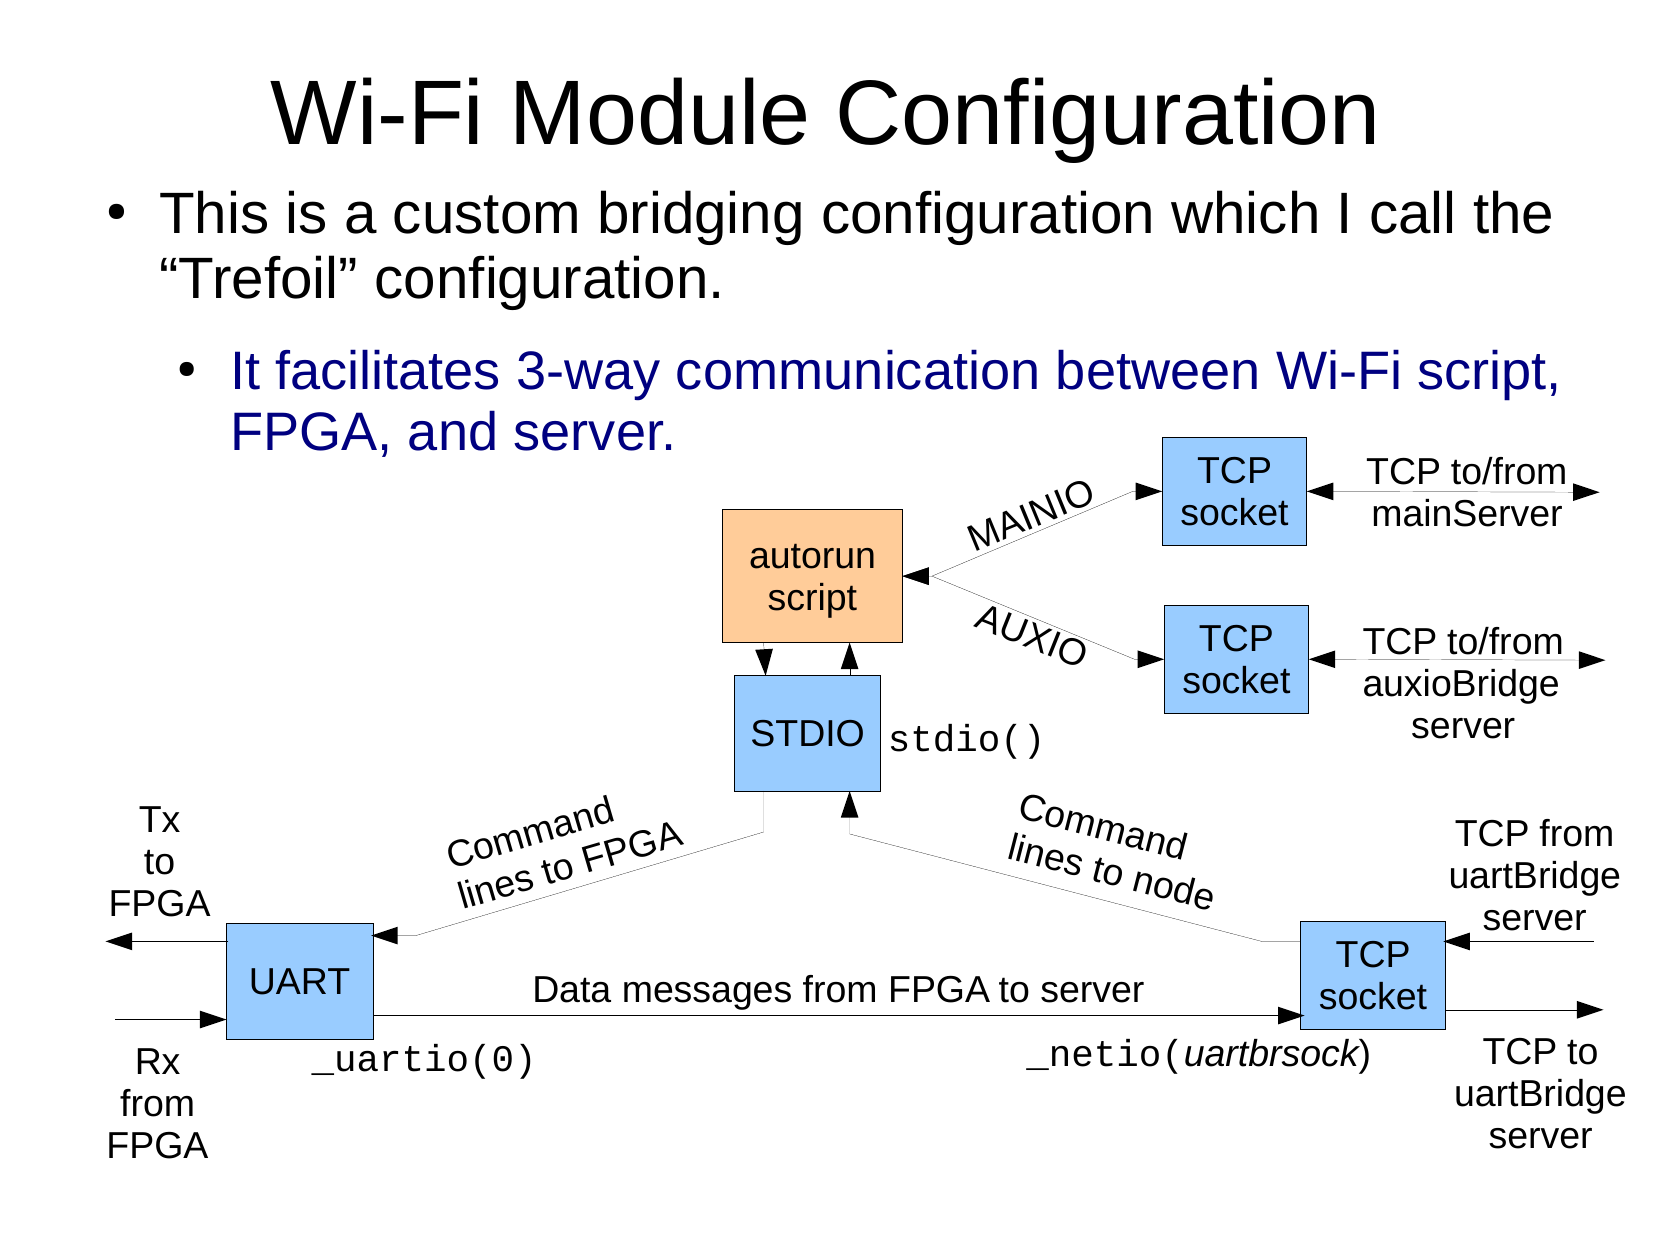

# Wi-Fi Module Configuration
This is a custom bridging configuration which I call the “Trefoil” configuration.
It facilitates 3-way communication between Wi-Fi script, FPGA, and server.
TCP
socket
TCP to/from
mainServer
MAINIO
autorun
script
TCP
socket
AUXIO
TCP to/from
auxioBridge
server
STDIO
stdio()
Tx
to
FPGA
Command
lines to FPGA
Command
lines to node
TCP from
uartBridge
server
TCP
socket
UART
Data messages from FPGA to server
TCP to
uartBridge
server
_netio(uartbrsock)
Rx
from
FPGA
_uartio(0)